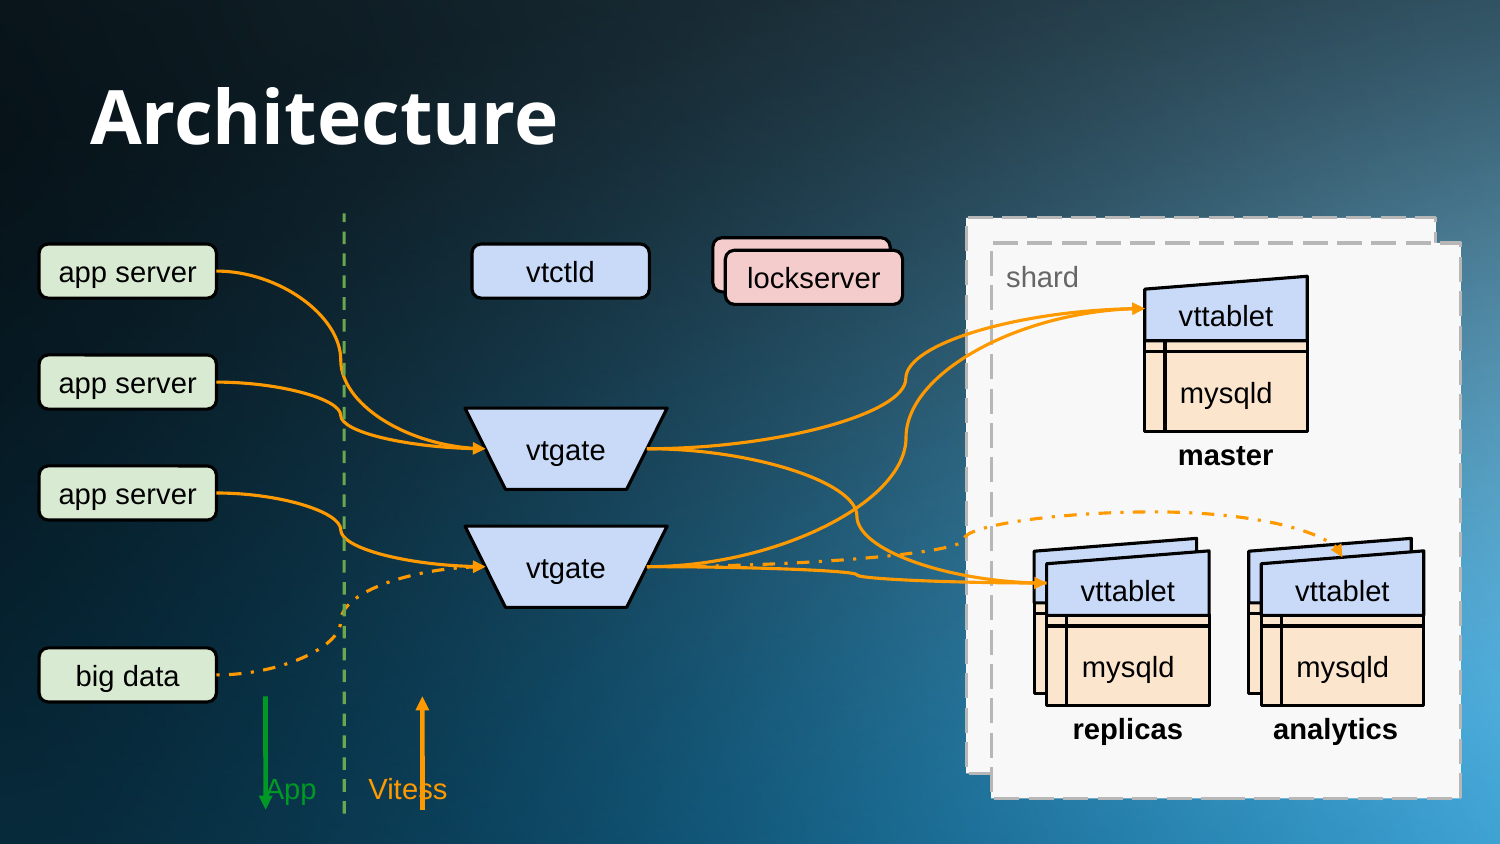

# Architecture
lockserver
shard
app server
vtctld
vttablet
mysqld
master
app server
vtgate
app server
vtgate
vttablet
mysqld
vttablet
mysqld
replicas
vttablet
mysqld
vttablet
mysqld
analytics
big data
App
Vitess